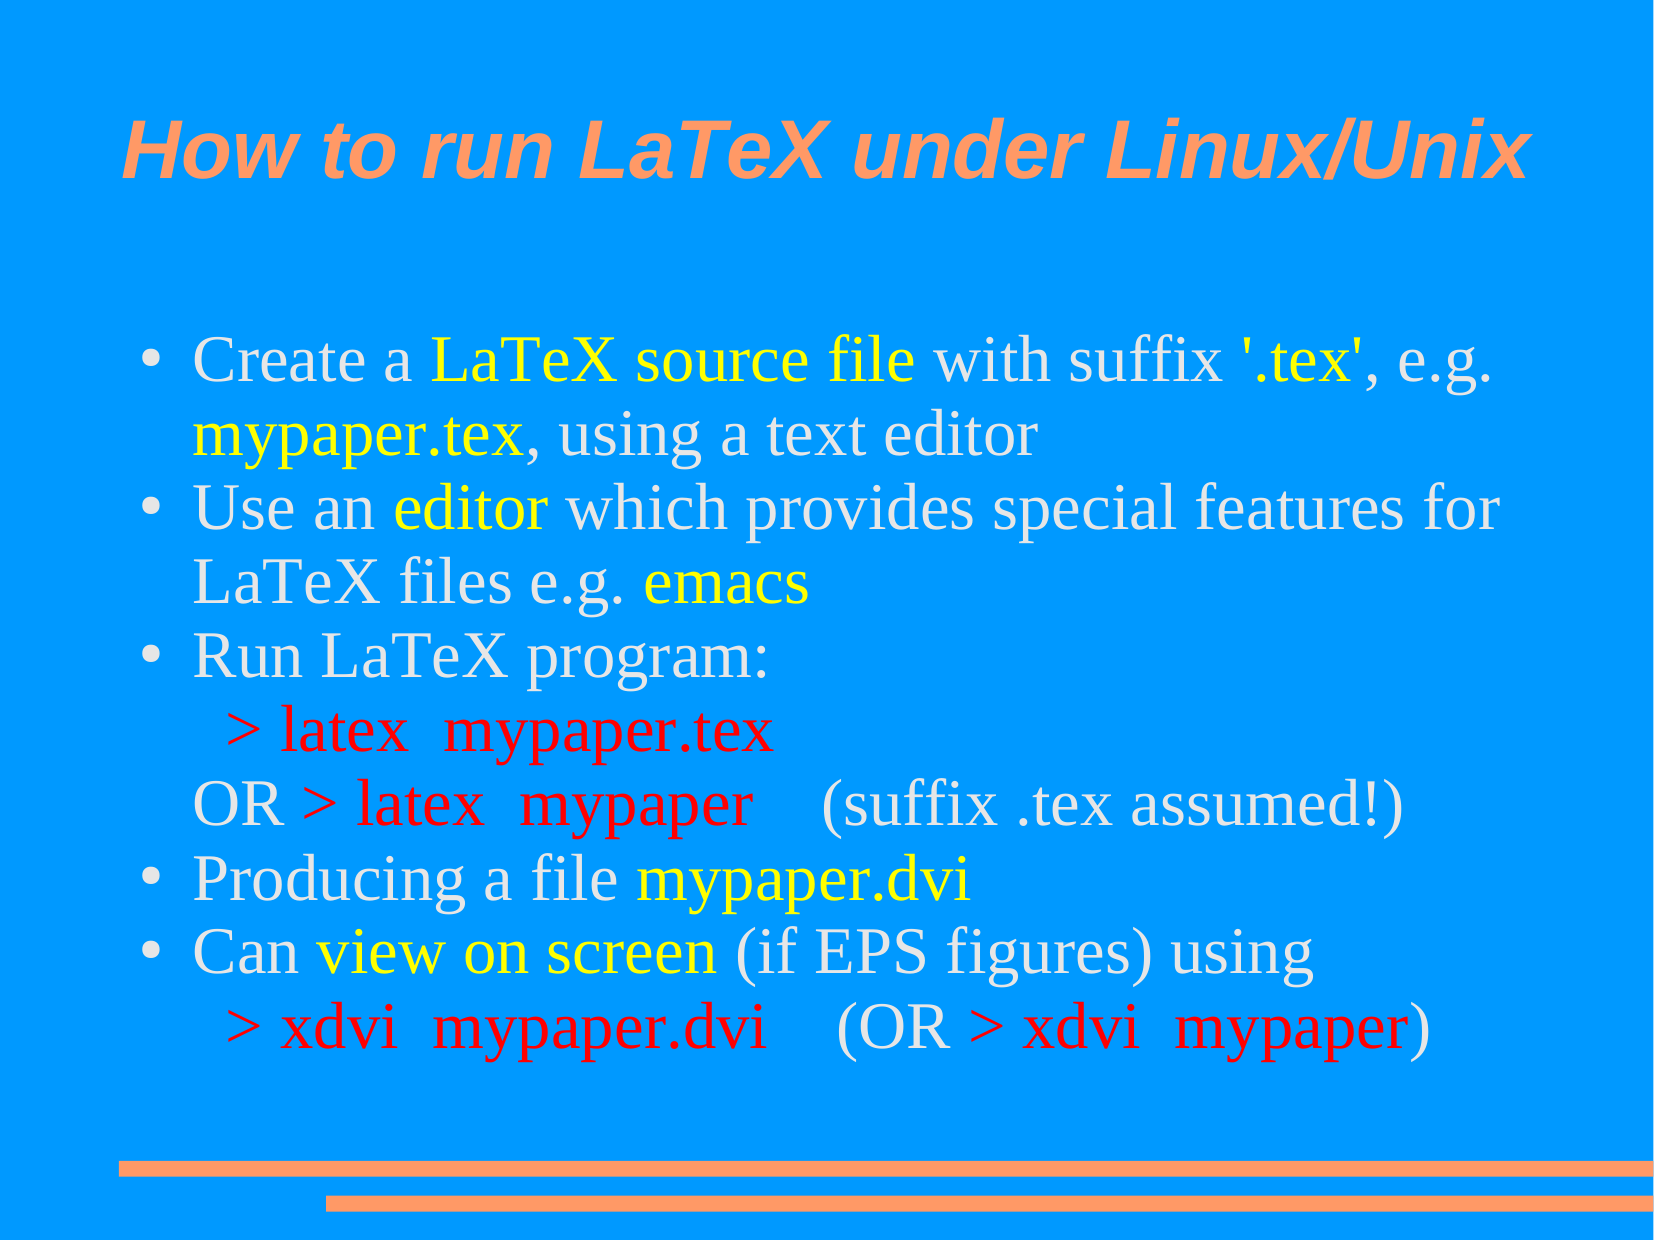

# How to run LaTeX under Linux/Unix
Create a LaTeX source file with suffix '.tex', e.g. mypaper.tex, using a text editor
Use an editor which provides special features for LaTeX files e.g. emacs
Run LaTeX program: > latex mypaper.tex OR > latex mypaper (suffix .tex assumed!)
Producing a file mypaper.dvi
Can view on screen (if EPS figures) using > xdvi mypaper.dvi (OR > xdvi mypaper)